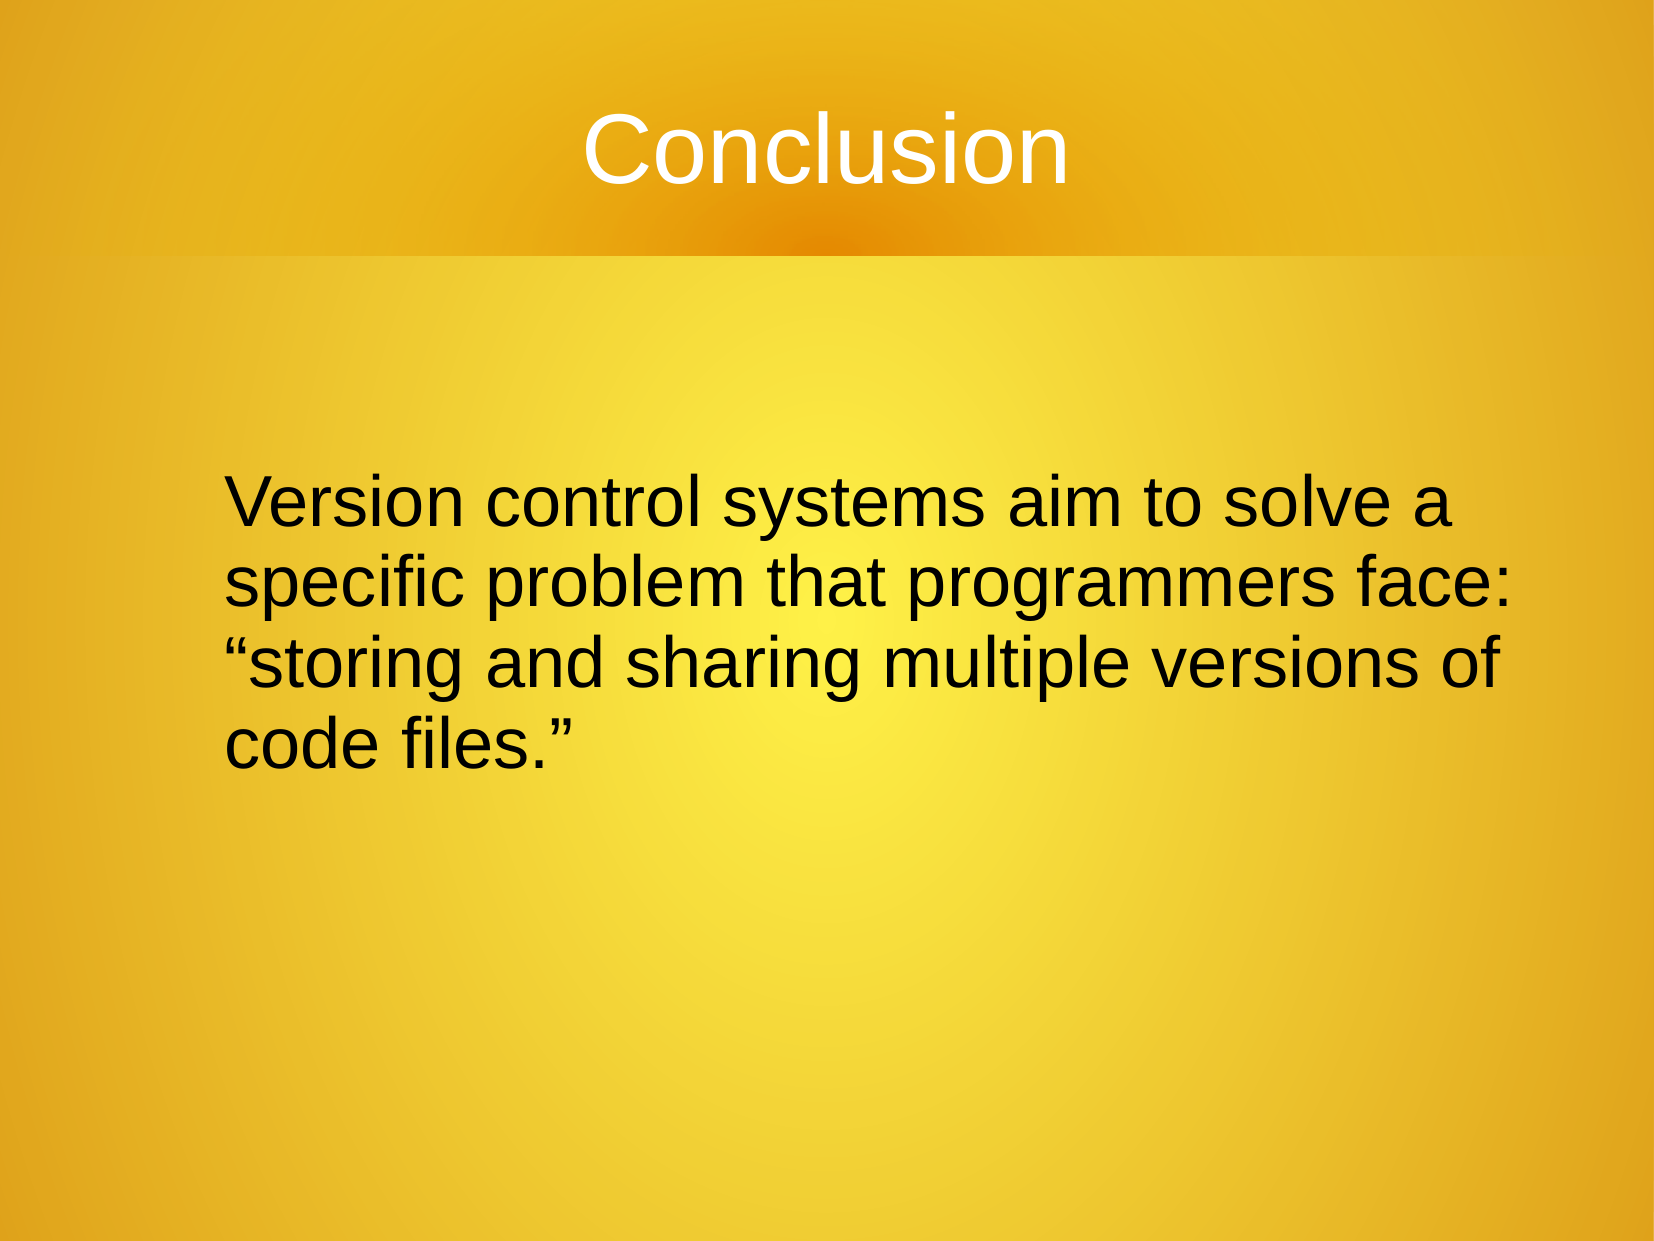

# Conclusion
Version control systems aim to solve a specific problem that programmers face: “storing and sharing multiple versions of code files.”